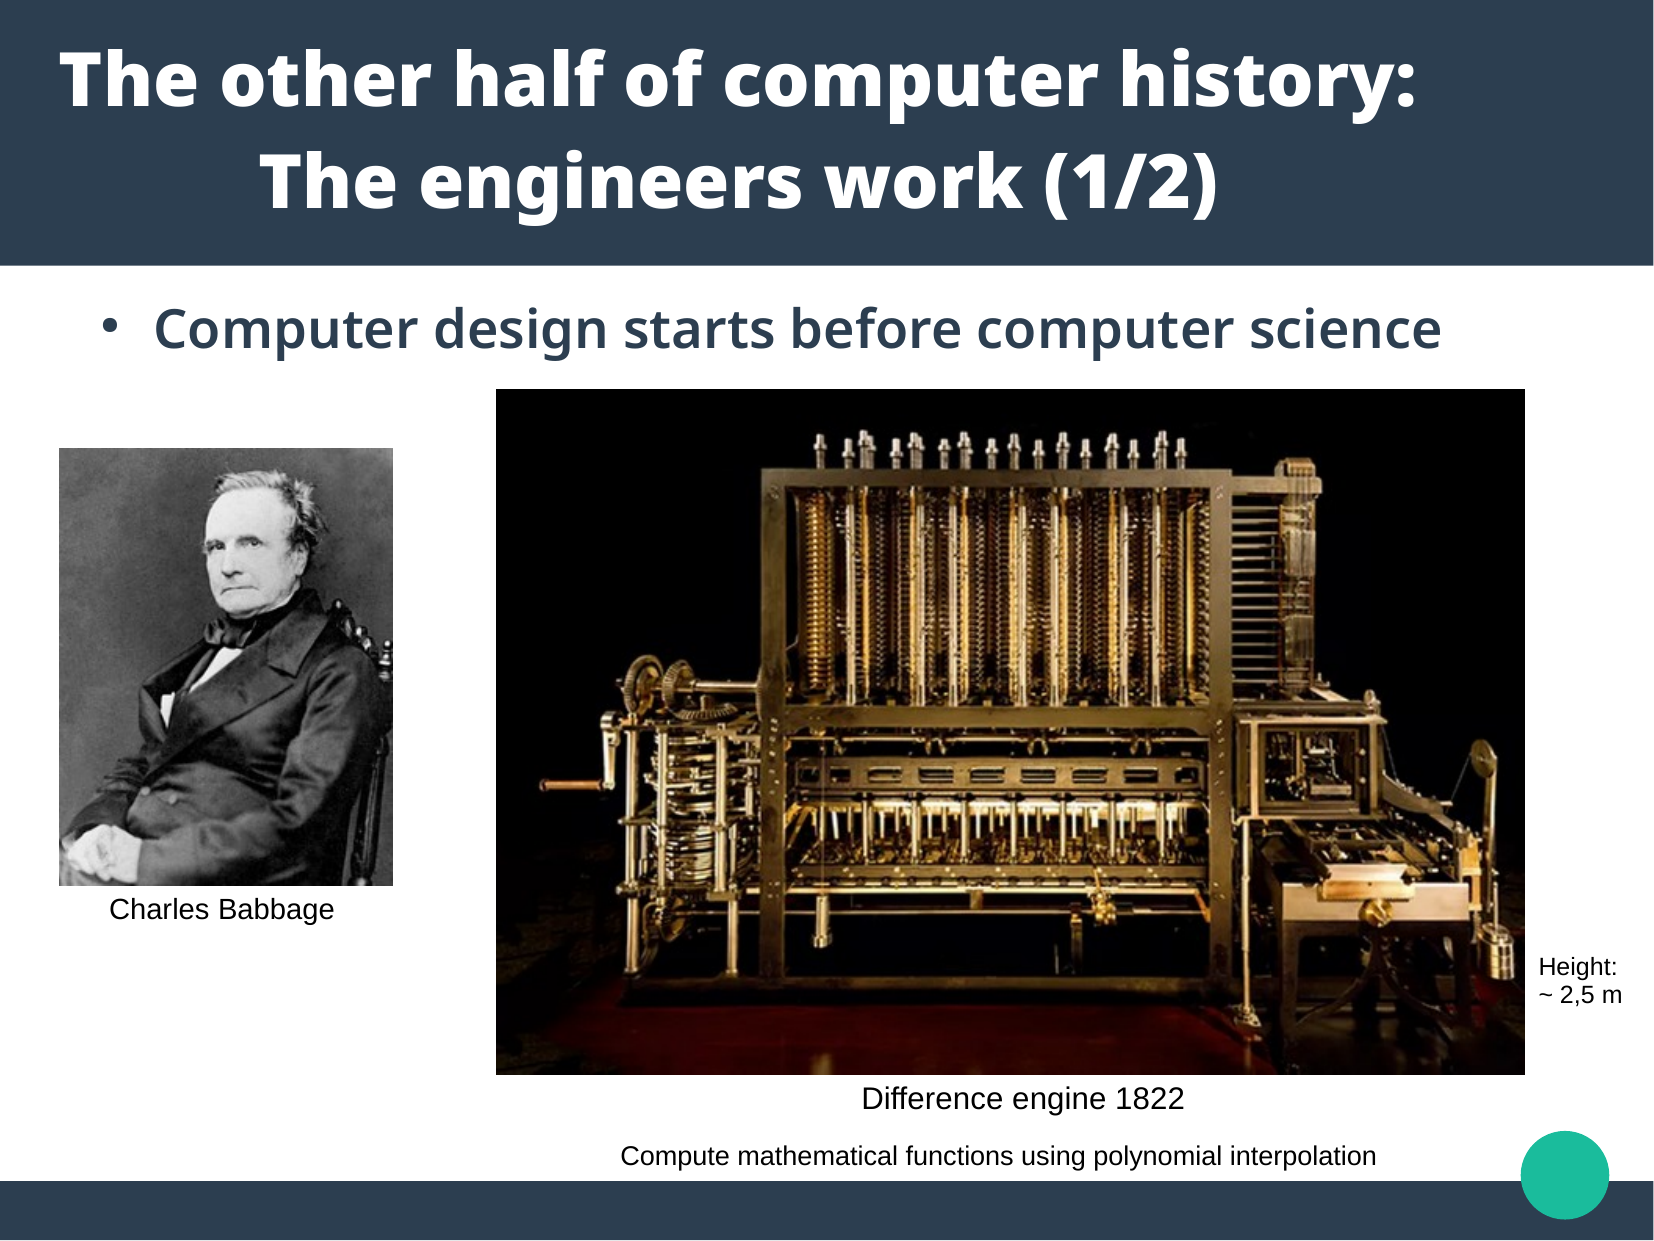

# The other half of computer history: The engineers work (1/2)
Computer design starts before computer science
Difference engine 1822
Charles Babbage
Height:
~ 2,5 m
Compute mathematical functions using polynomial interpolation